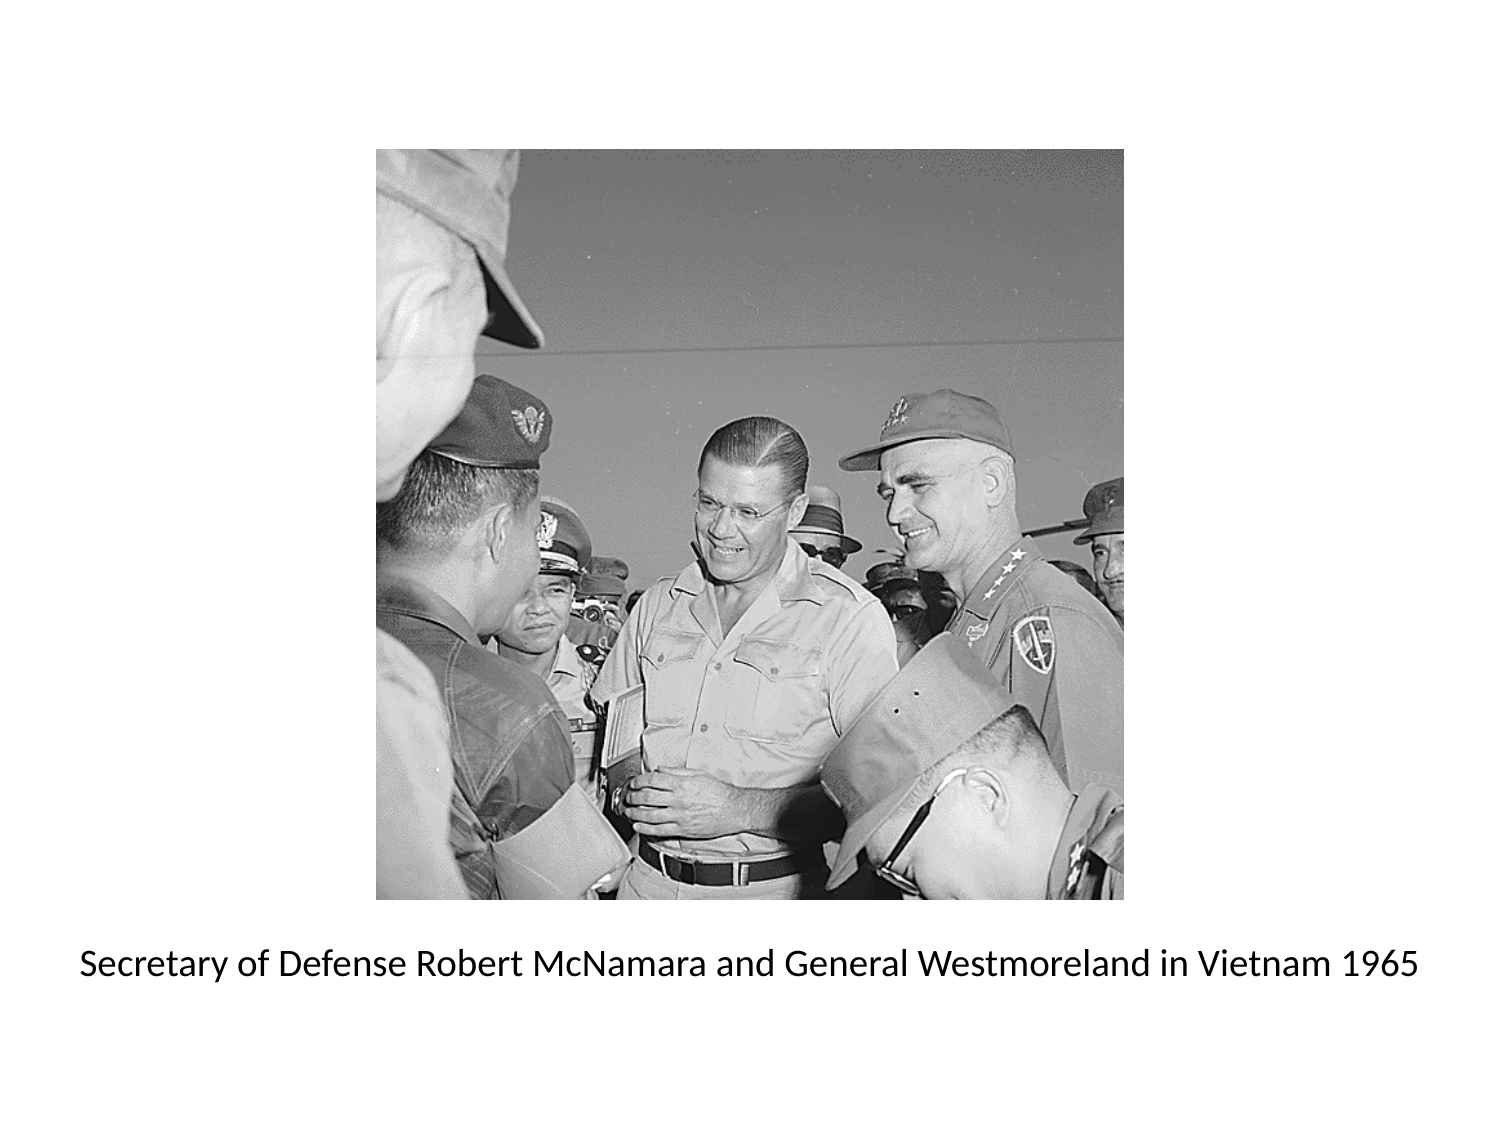

Secretary of Defense Robert McNamara and General Westmoreland in Vietnam 1965